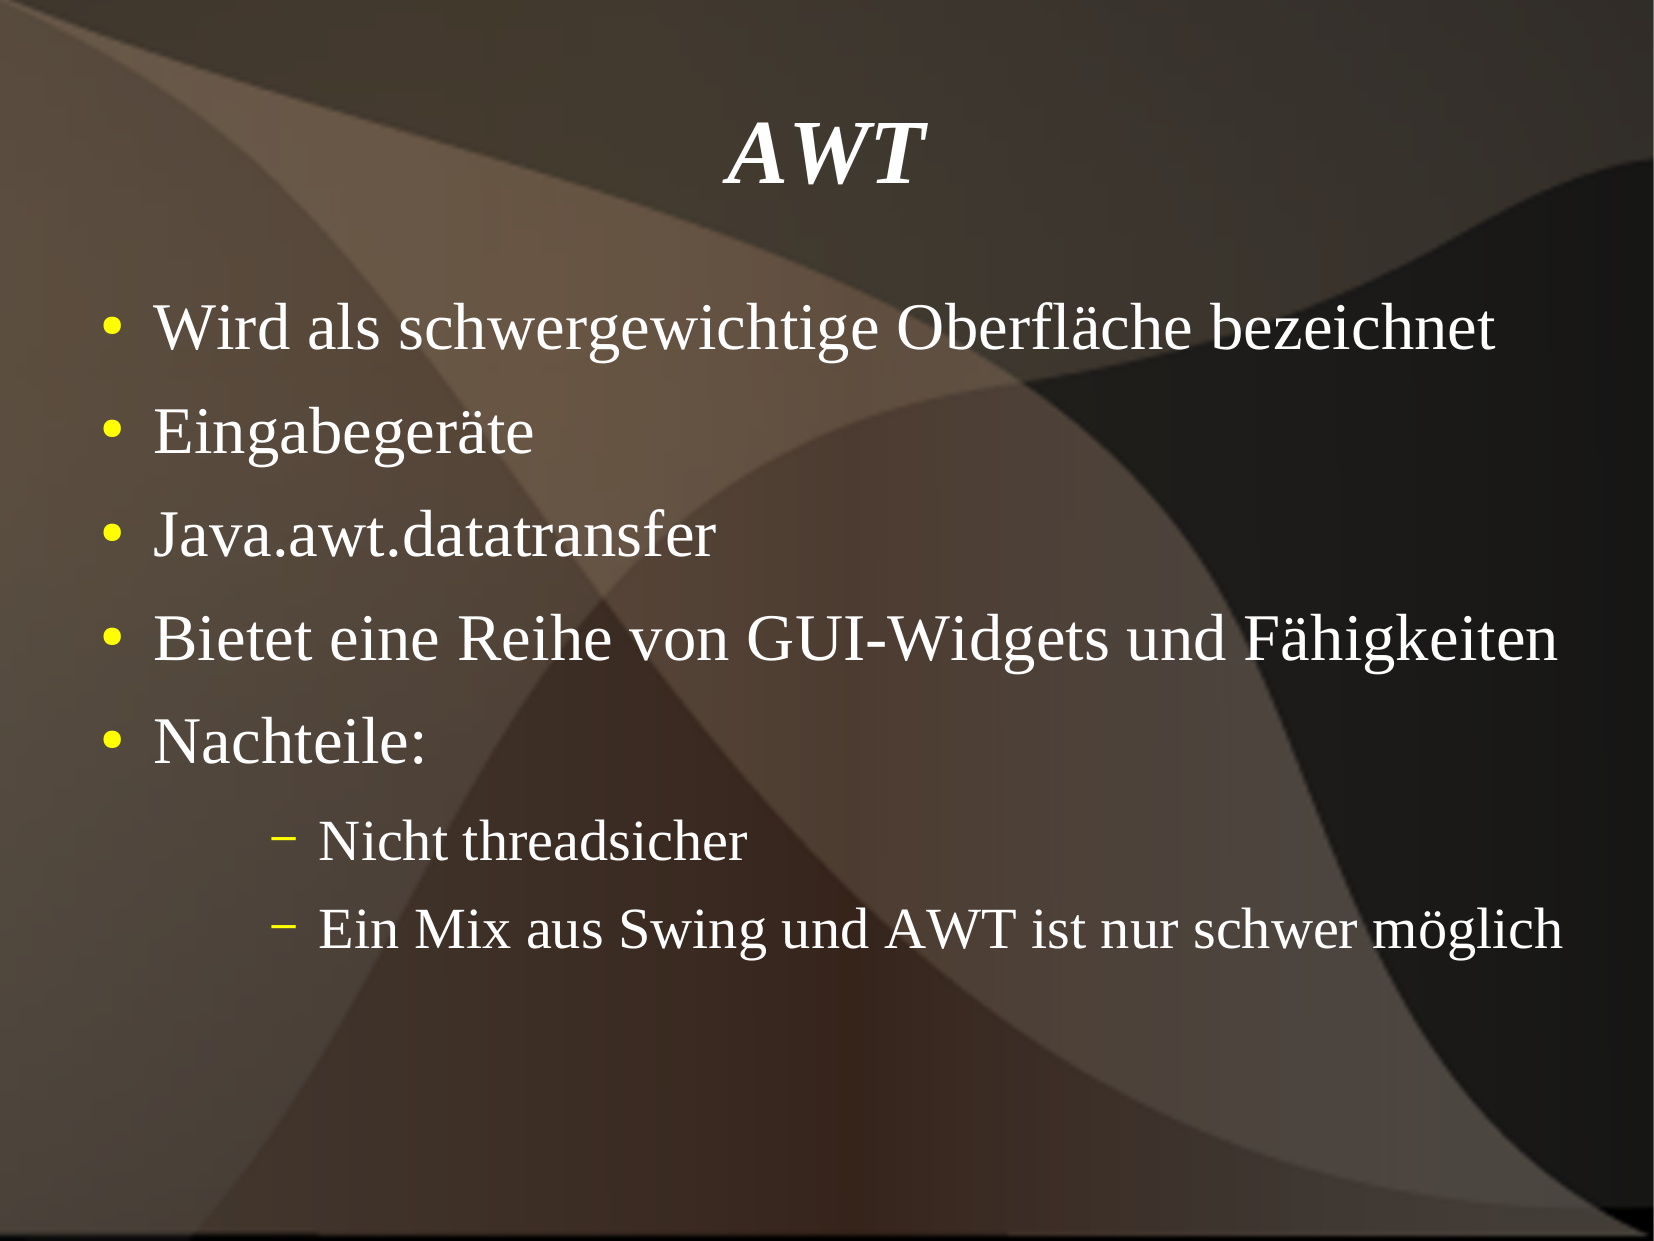

# AWT
Wird als schwergewichtige Oberfläche bezeichnet
Eingabegeräte
Java.awt.datatransfer
Bietet eine Reihe von GUI-Widgets und Fähigkeiten
Nachteile:
Nicht threadsicher
Ein Mix aus Swing und AWT ist nur schwer möglich